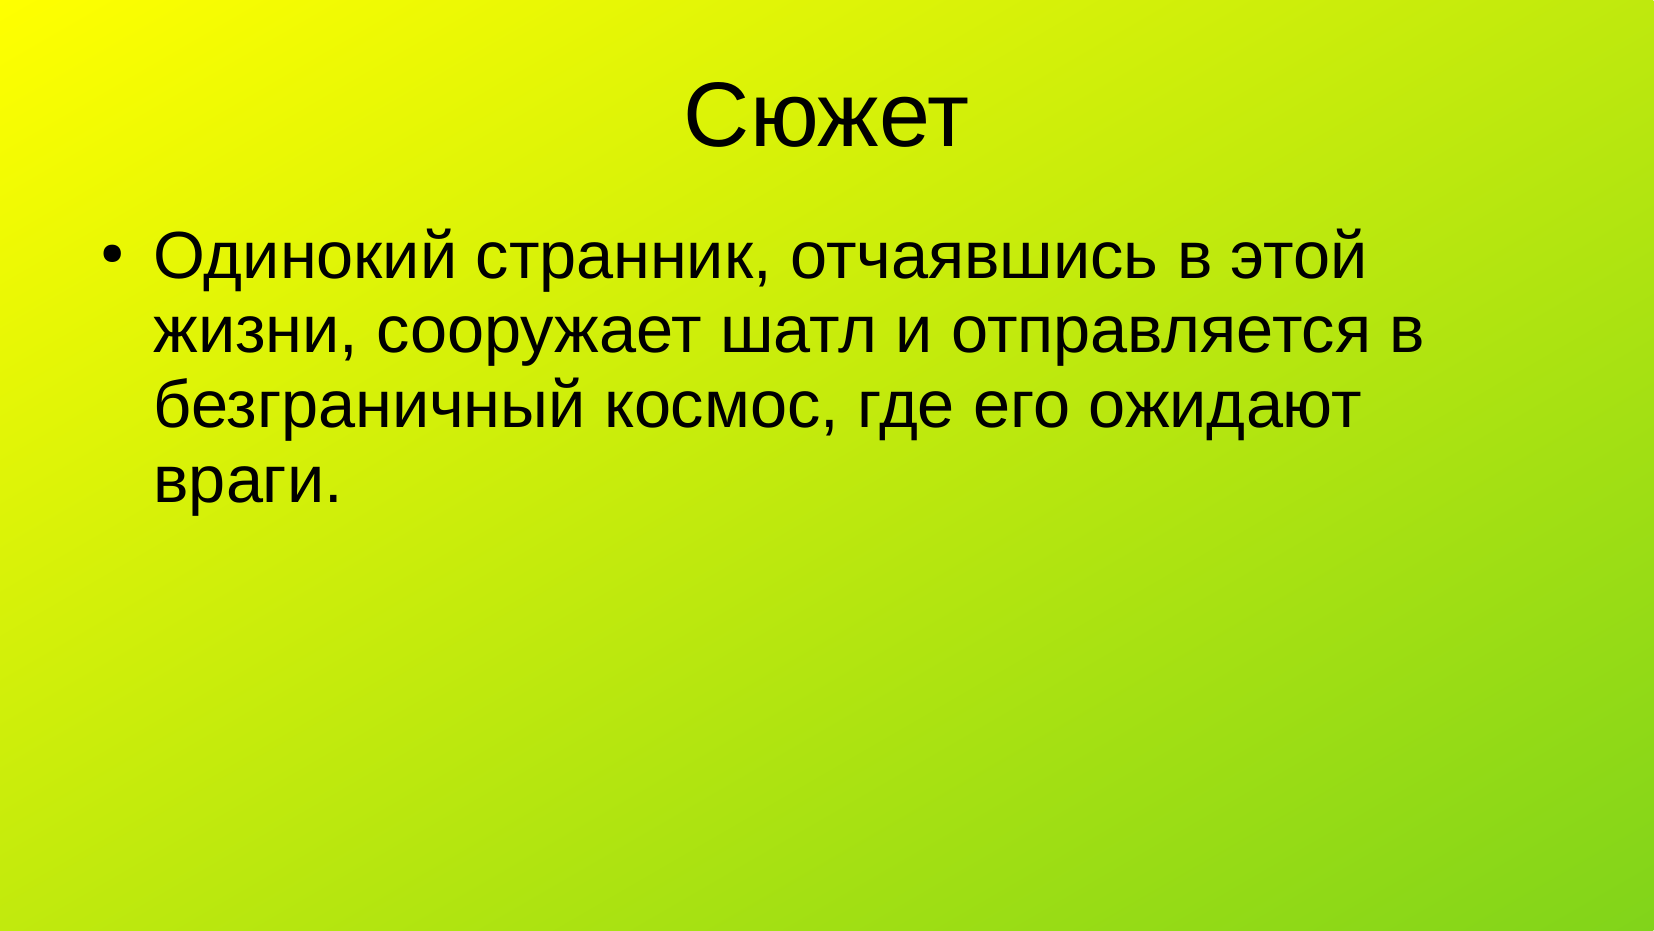

# Сюжет
Одинокий странник, отчаявшись в этой жизни, сооружает шатл и отправляется в безграничный космос, где его ожидают враги.